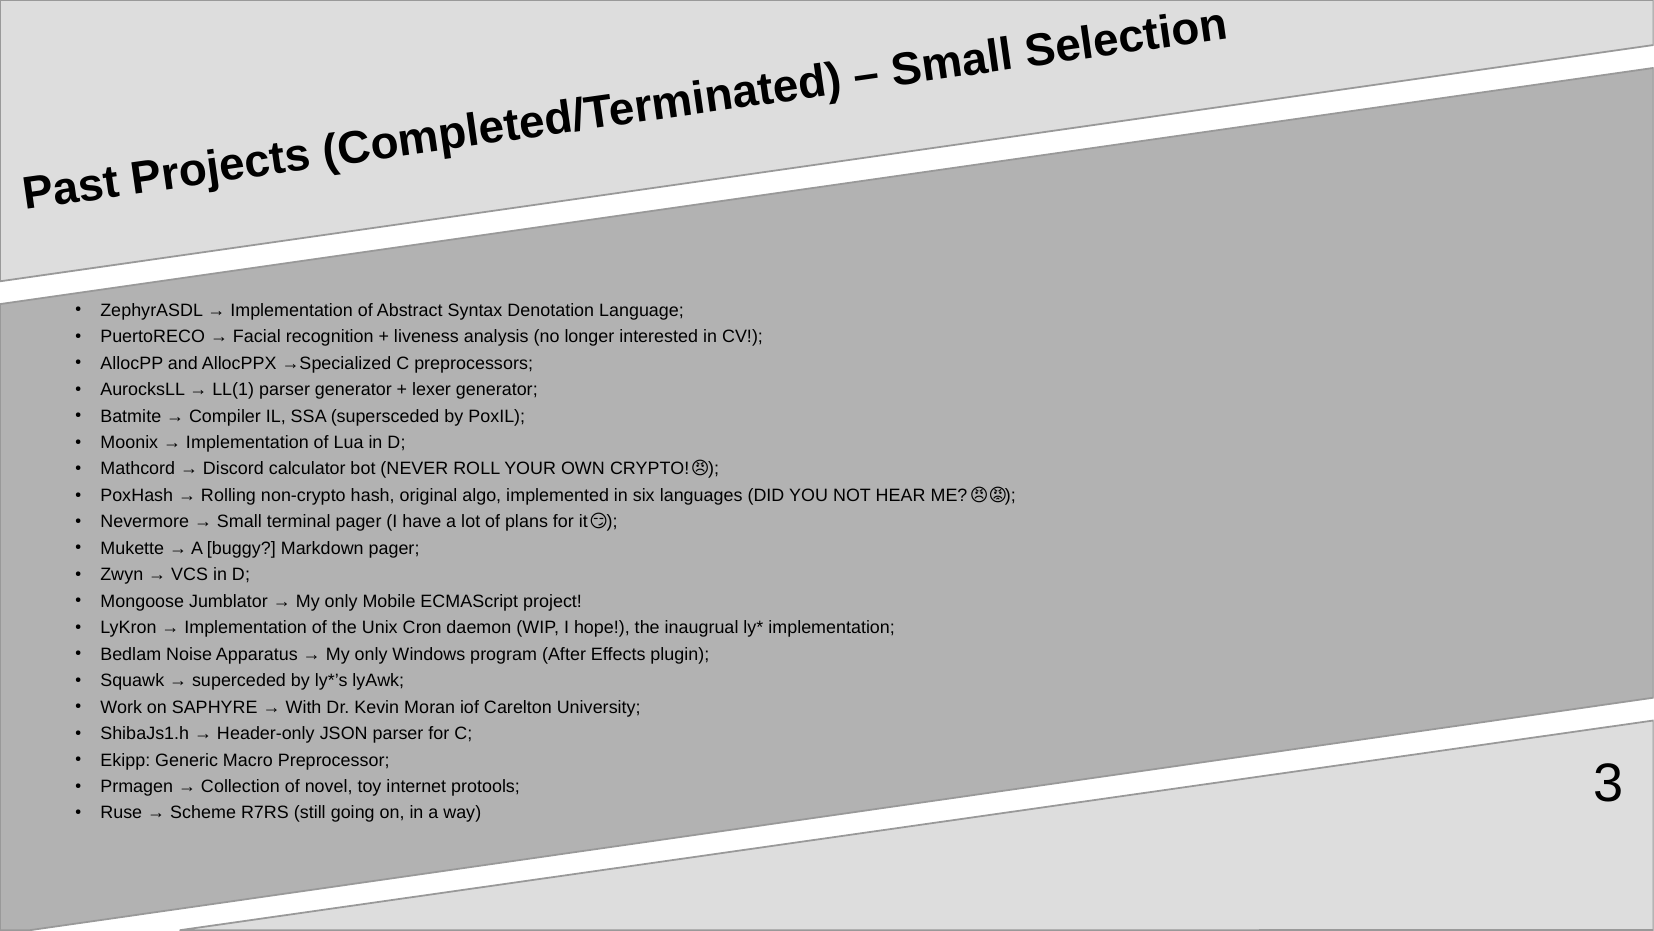

# Past Projects (Completed/Terminated) – Small Selection
ZephyrASDL → Implementation of Abstract Syntax Denotation Language;
PuertoRECO → Facial recognition + liveness analysis (no longer interested in CV!);
AllocPP and AllocPPX →Specialized C preprocessors;
AurocksLL → LL(1) parser generator + lexer generator;
Batmite → Compiler IL, SSA (supersceded by PoxIL);
Moonix → Implementation of Lua in D;
Mathcord → Discord calculator bot (NEVER ROLL YOUR OWN CRYPTO!😠);
PoxHash → Rolling non-crypto hash, original algo, implemented in six languages (DID YOU NOT HEAR ME?😠😡);
Nevermore → Small terminal pager (I have a lot of plans for it😏);
Mukette → A [buggy?] Markdown pager;
Zwyn → VCS in D;
Mongoose Jumblator → My only Mobile ECMAScript project!
LyKron → Implementation of the Unix Cron daemon (WIP, I hope!), the inaugrual ly* implementation;
Bedlam Noise Apparatus → My only Windows program (After Effects plugin);
Squawk → superceded by ly*’s lyAwk;
Work on SAPHYRE → With Dr. Kevin Moran iof Carelton University;
ShibaJs1.h → Header-only JSON parser for C;
Ekipp: Generic Macro Preprocessor;
Prmagen → Collection of novel, toy internet protools;
Ruse → Scheme R7RS (still going on, in a way)
3